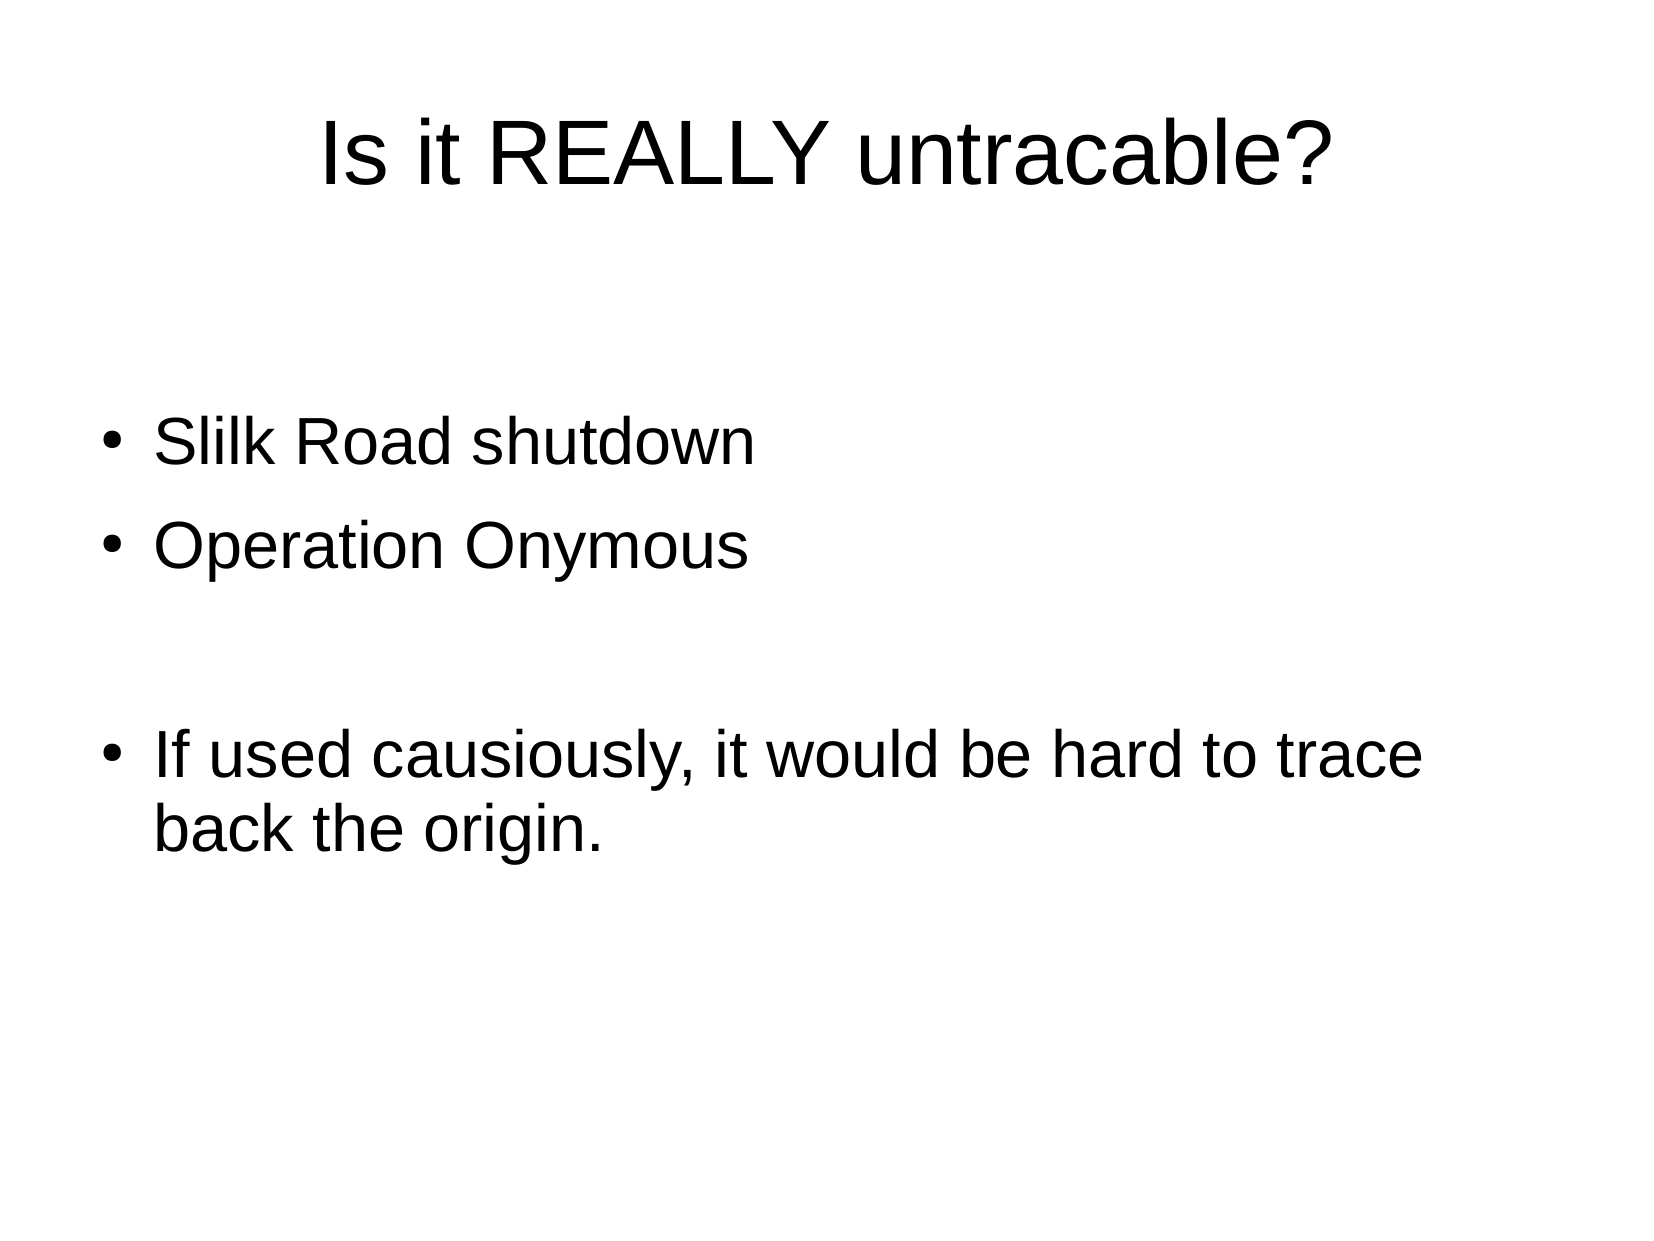

# Is it REALLY untracable?
Slilk Road shutdown
Operation Onymous
If used causiously, it would be hard to trace back the origin.